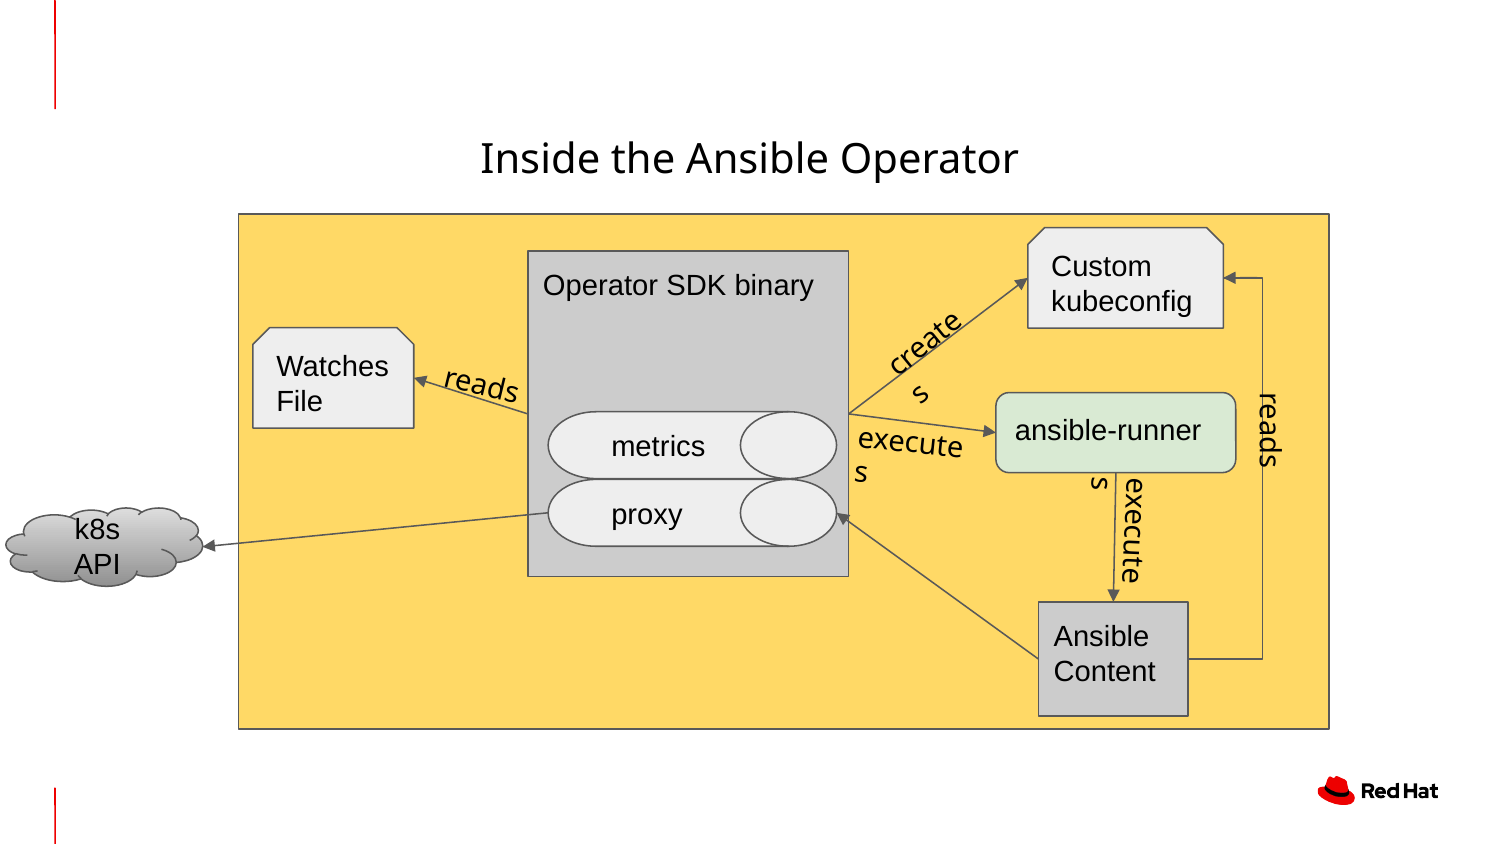

# Inside the Ansible Operator
Custom kubeconfig
Operator SDK binary
proxy
metrics
creates
Watches
File
reads
reads
ansible-runner
executes
executes
k8s API
Ansible Content